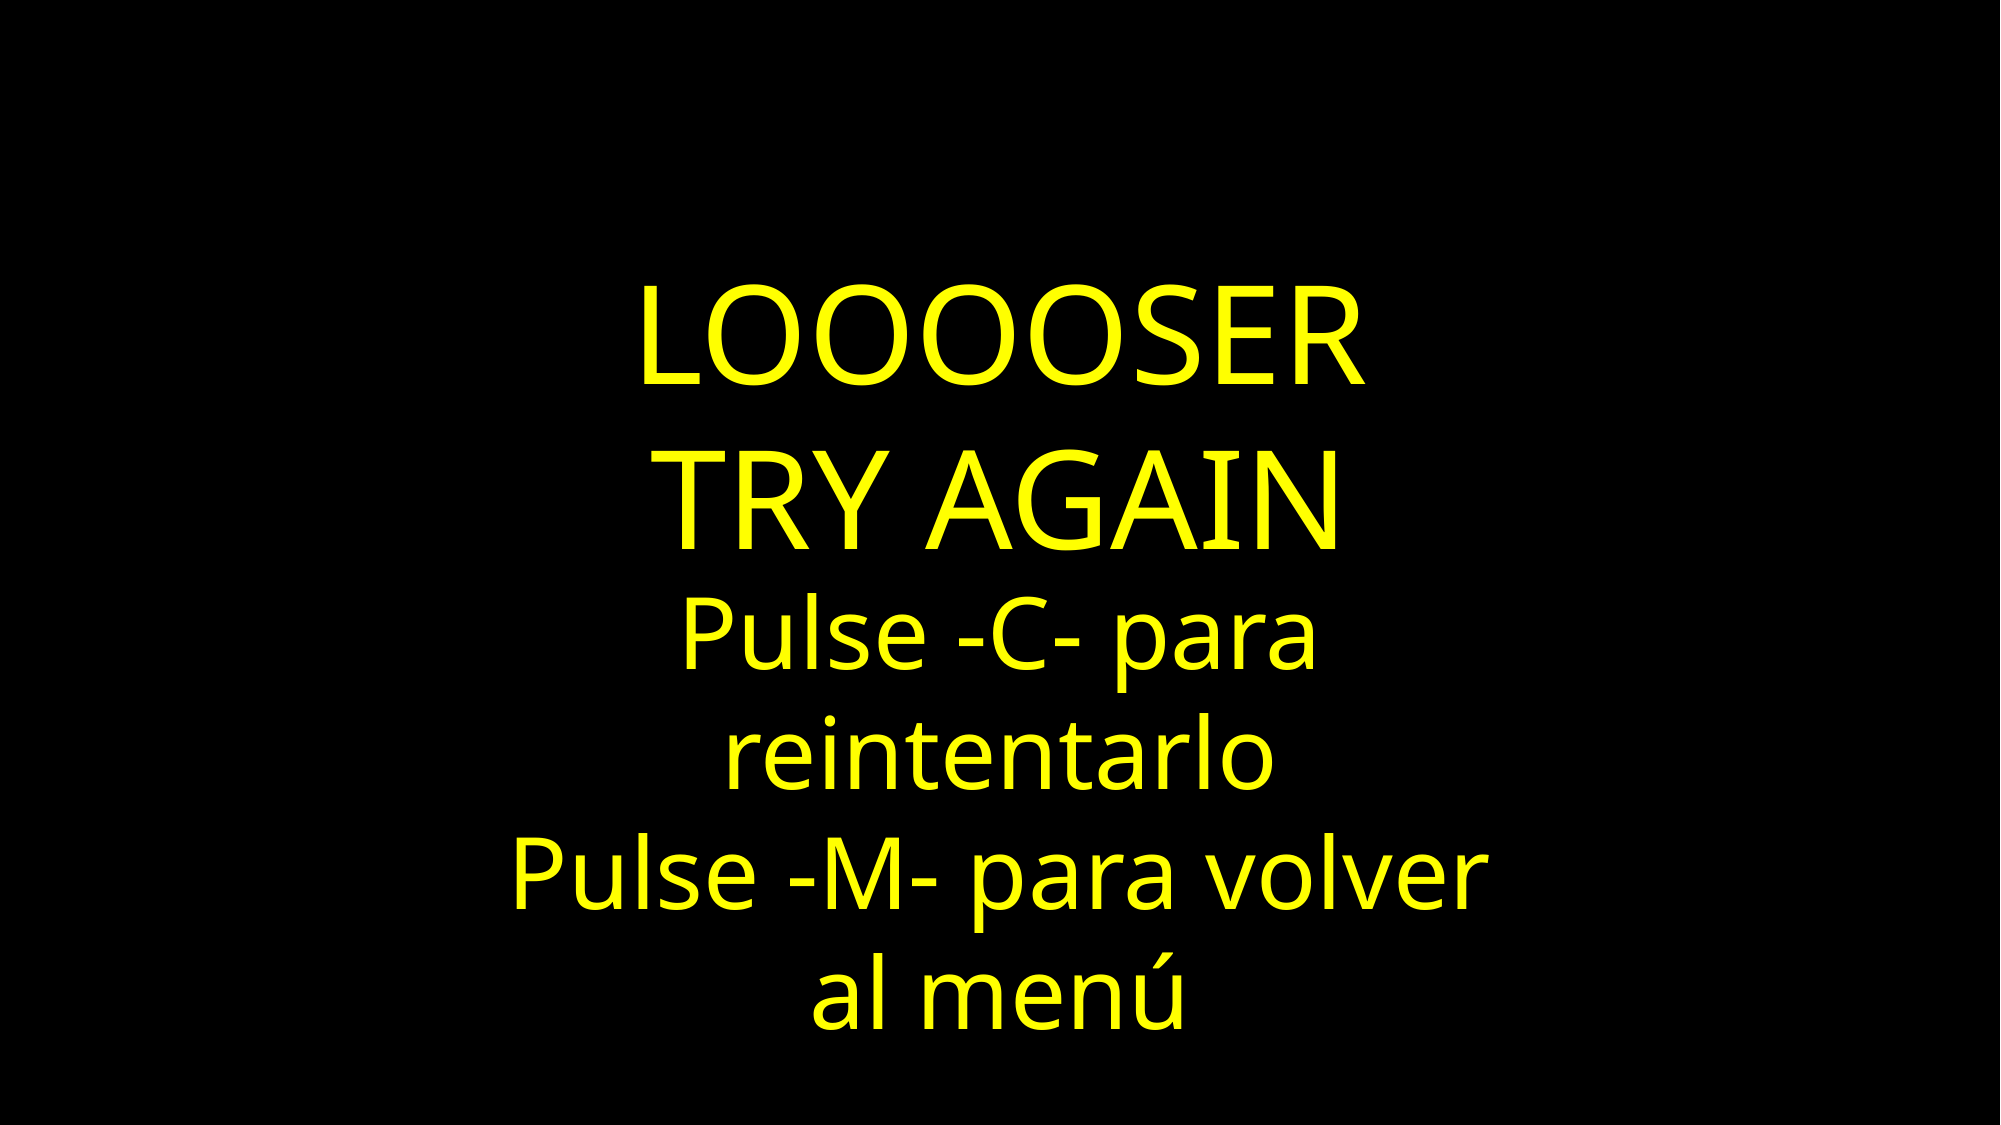

LOOOOSER
TRY AGAIN
Pulse -C- para reintentarlo
Pulse -M- para volver al menú